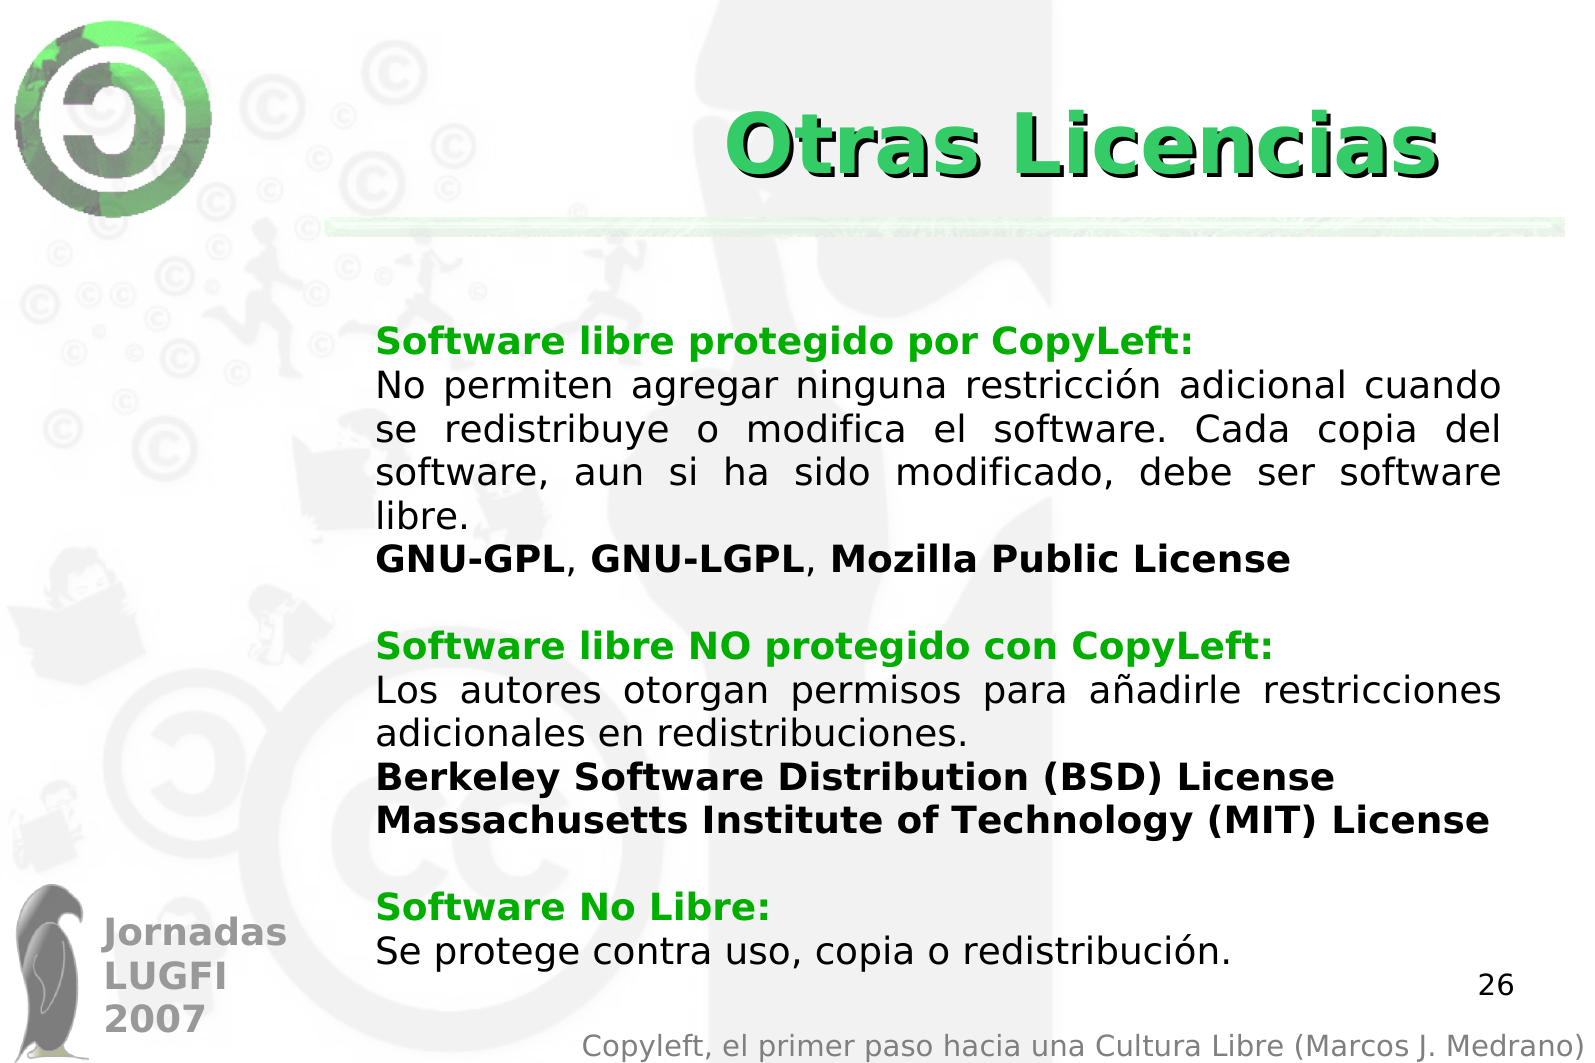

Otras Licencias
Software libre protegido por CopyLeft:
No permiten agregar ninguna restricción adicional cuando se redistribuye o modifica el software. Cada copia del software, aun si ha sido modificado, debe ser software libre.
GNU-GPL, GNU-LGPL, Mozilla Public License
Software libre NO protegido con CopyLeft:
Los autores otorgan permisos para añadirle restricciones adicionales en redistribuciones.
Berkeley Software Distribution (BSD) License
Massachusetts Institute of Technology (MIT) License
Software No Libre:
Se protege contra uso, copia o redistribución.
26